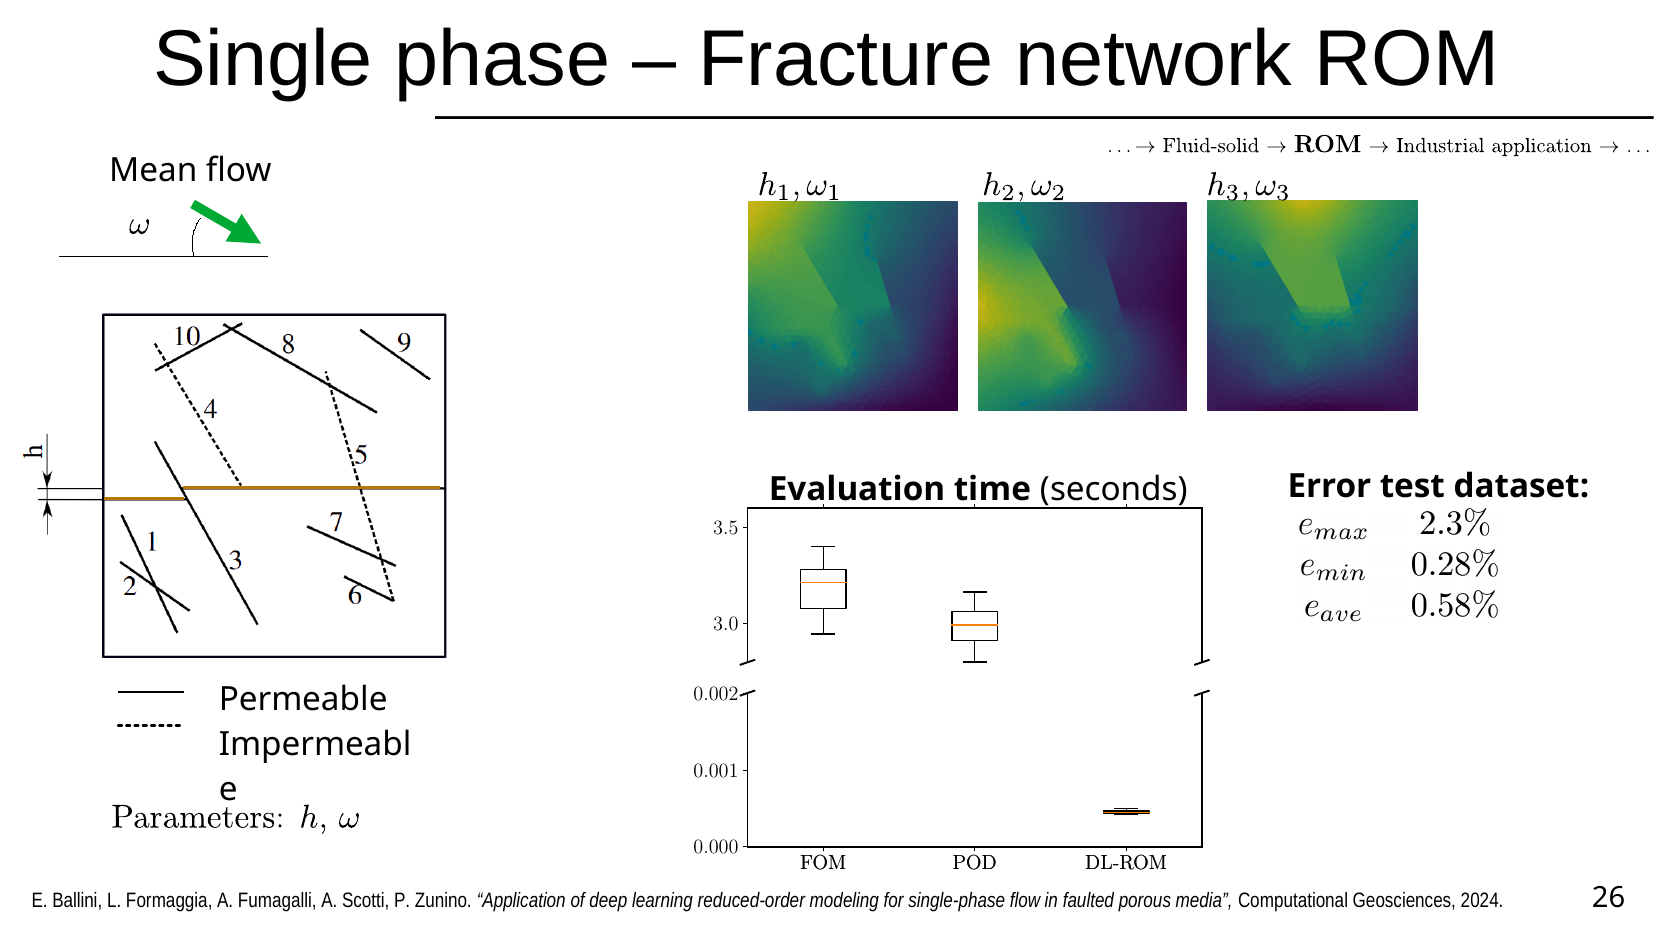

# Single phase – Fracture network ROM
Mean flow
Error test dataset:
Evaluation time (seconds)
Permeable
Impermeable
E. Ballini, L. Formaggia, A. Fumagalli, A. Scotti, P. Zunino. “Application of deep learning reduced-order modeling for single-phase flow in faulted porous media”, Computational Geosciences, 2024.